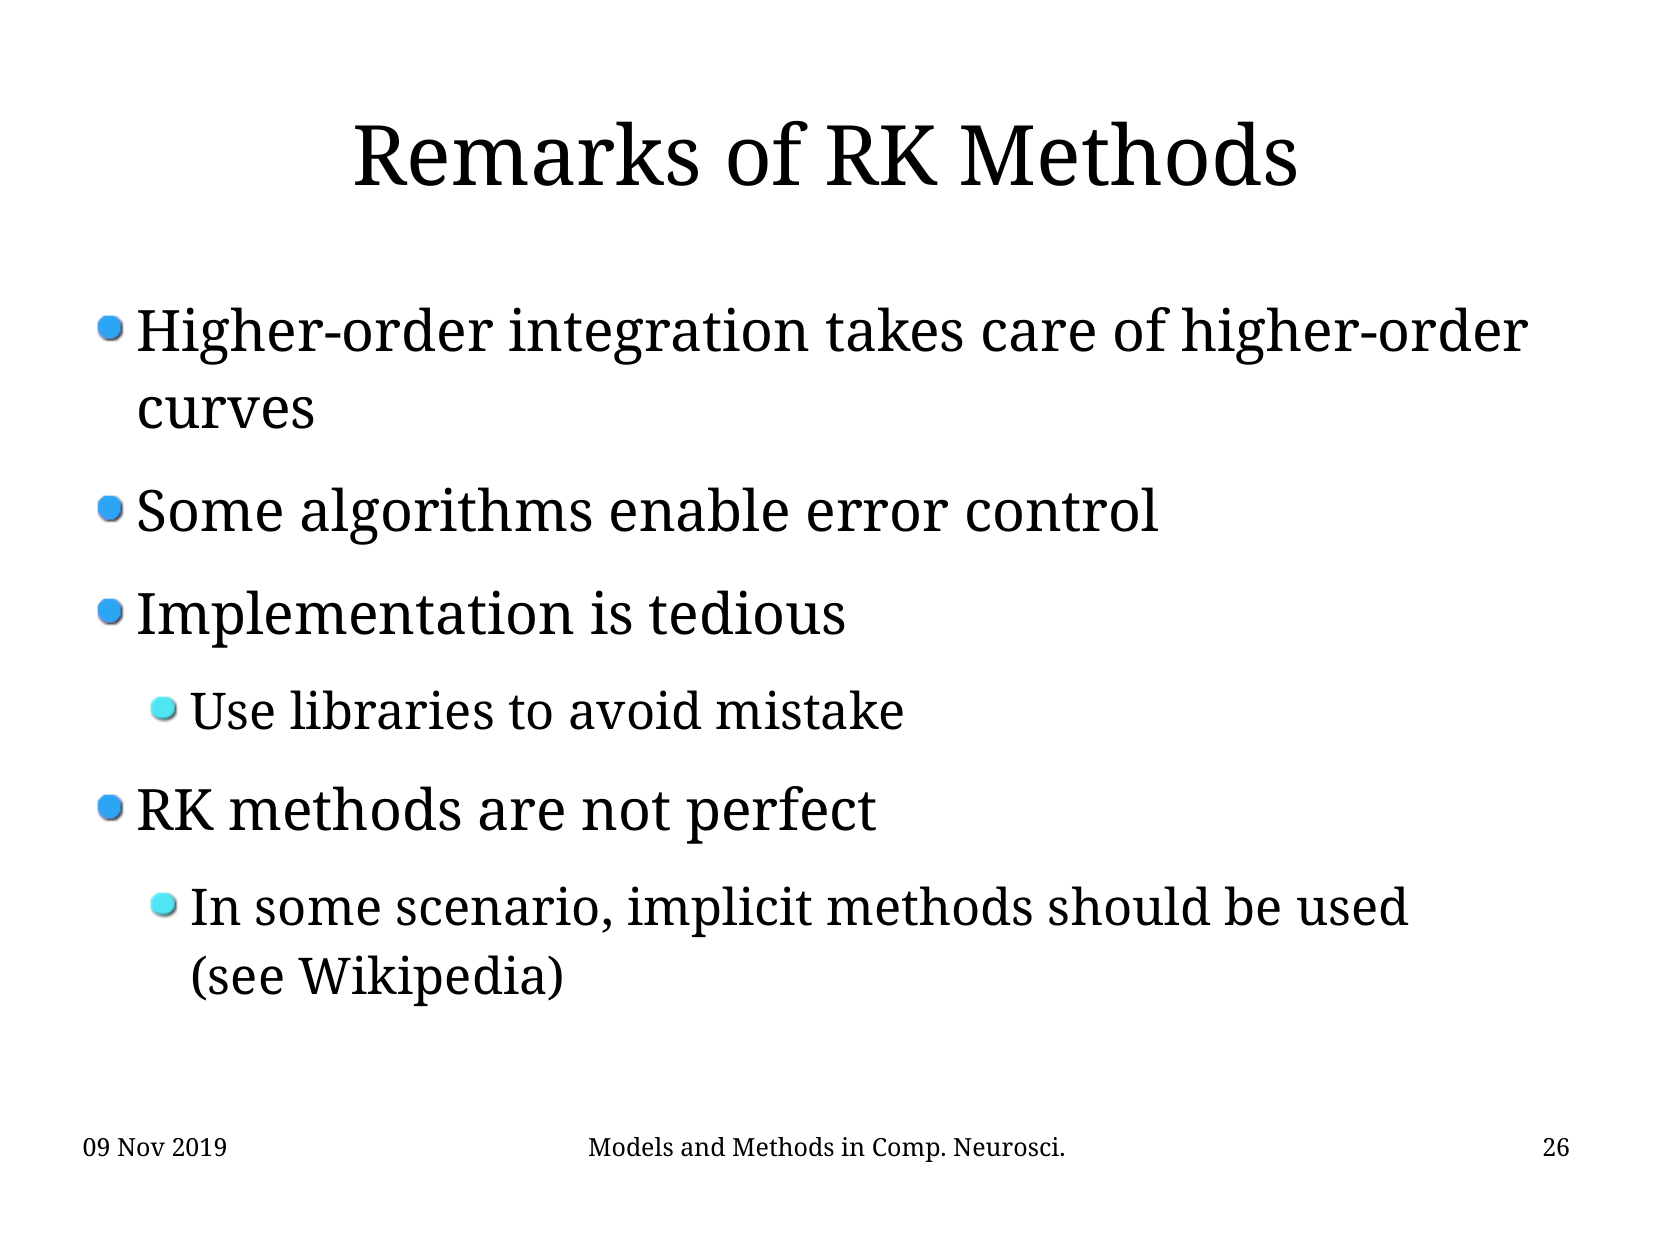

# Remarks of RK Methods
Higher-order integration takes care of higher-order curves
Some algorithms enable error control
Implementation is tedious
Use libraries to avoid mistake
RK methods are not perfect
In some scenario, implicit methods should be used
(see Wikipedia)
09 Nov 2019
Models and Methods in Comp. Neurosci.
26